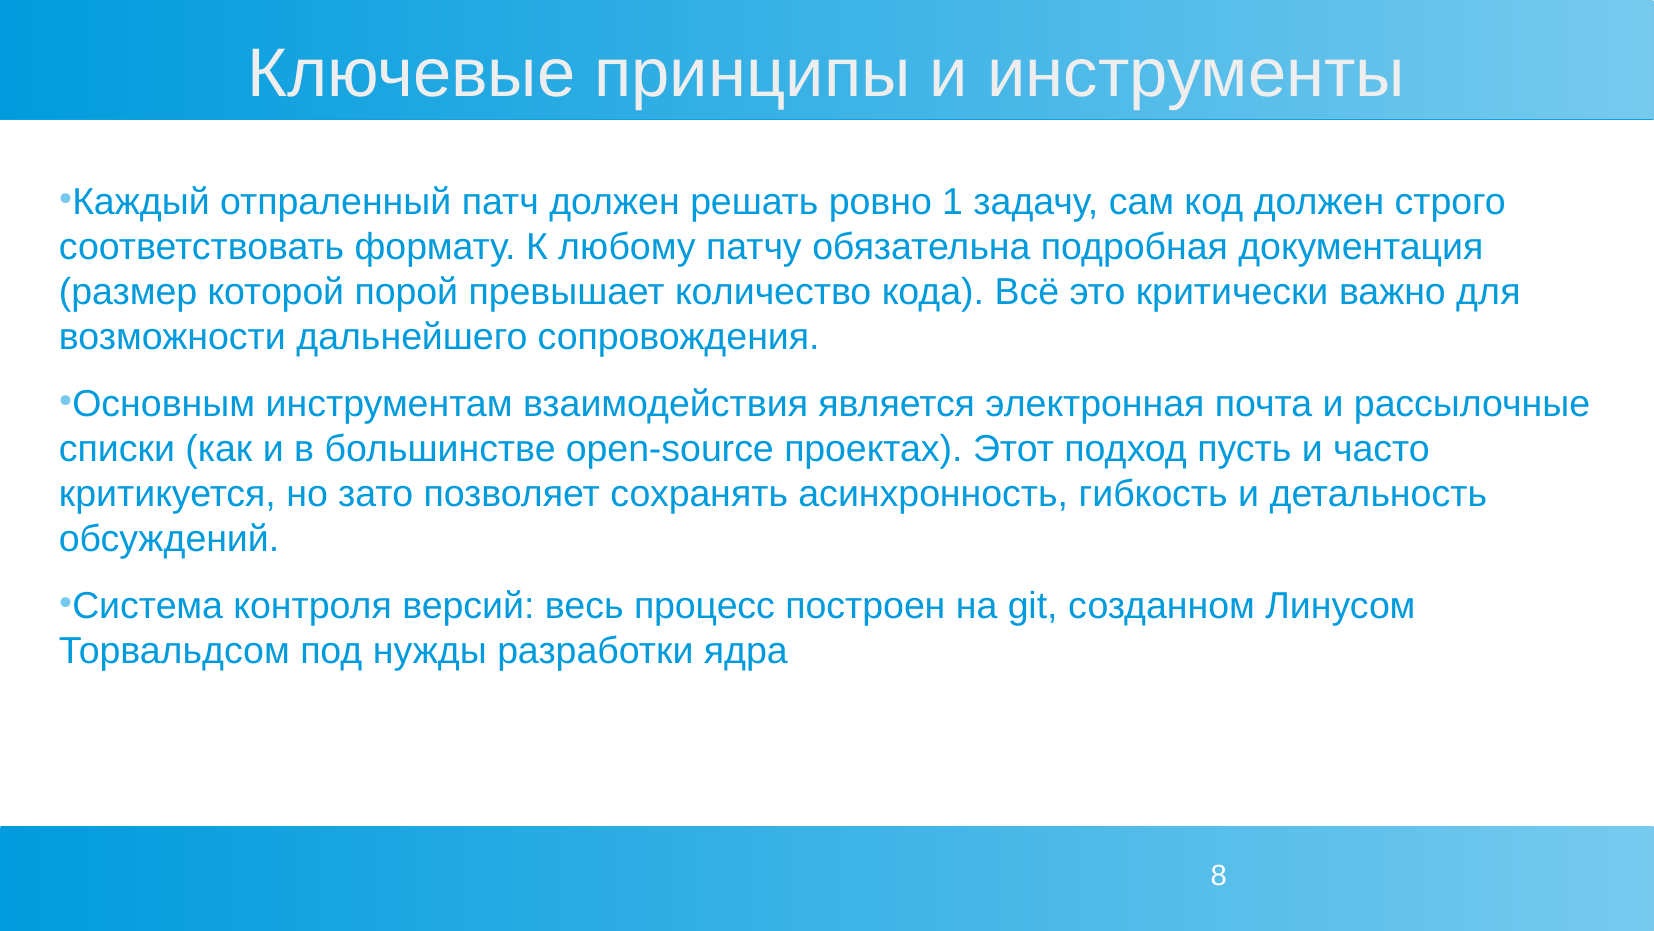

# Ключевые принципы и инструменты
Каждый отпраленный патч должен решать ровно 1 задачу, сам код должен строго соответствовать формату. К любому патчу обязательна подробная документация (размер которой порой превышает количество кода). Всё это критически важно для возможности дальнейшего сопровождения.
Основным инструментам взаимодействия является электронная почта и рассылочные списки (как и в большинстве open-source проектах). Этот подход пусть и часто критикуется, но зато позволяет сохранять асинхронность, гибкость и детальность обсуждений.
Система контроля версий: весь процесс построен на git, созданном Линусом Торвальдсом под нужды разработки ядра